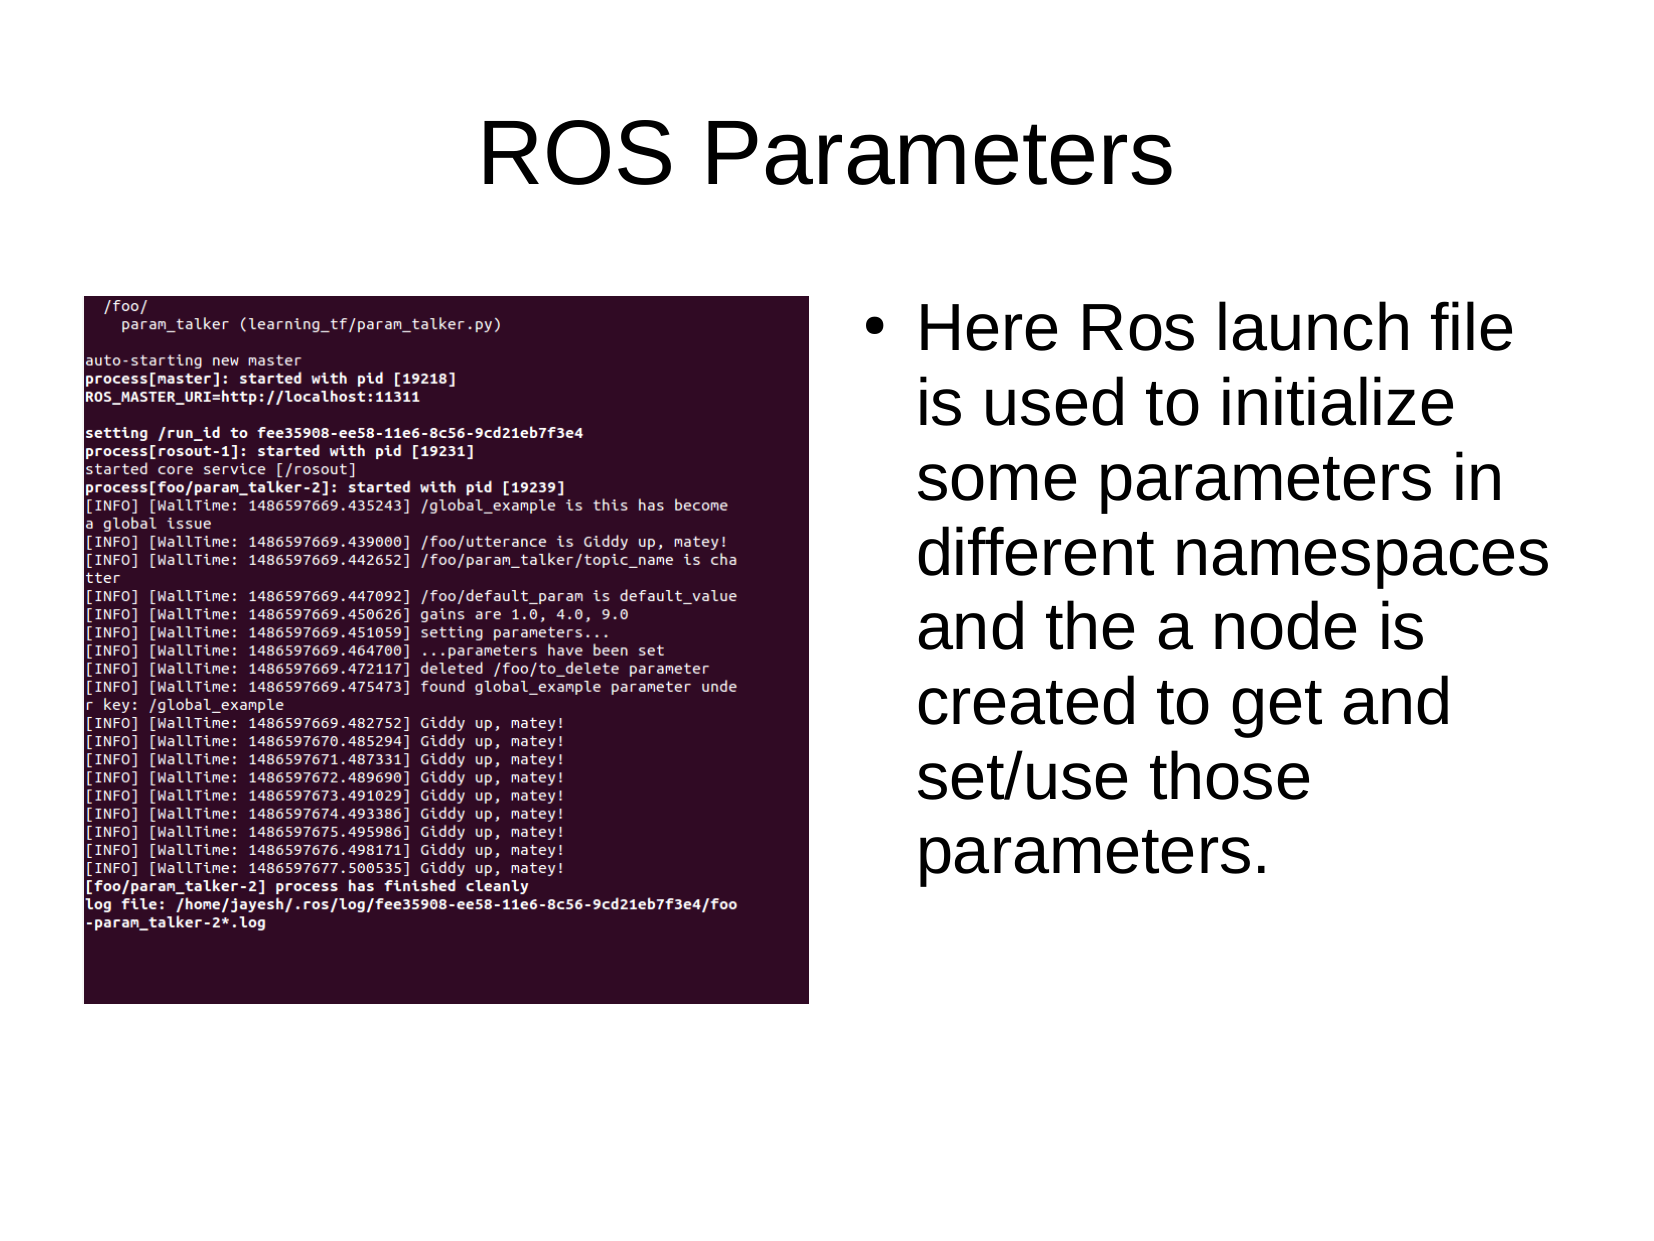

# ROS Parameters
Here Ros launch file is used to initialize some parameters in different namespaces and the a node is created to get and set/use those parameters.